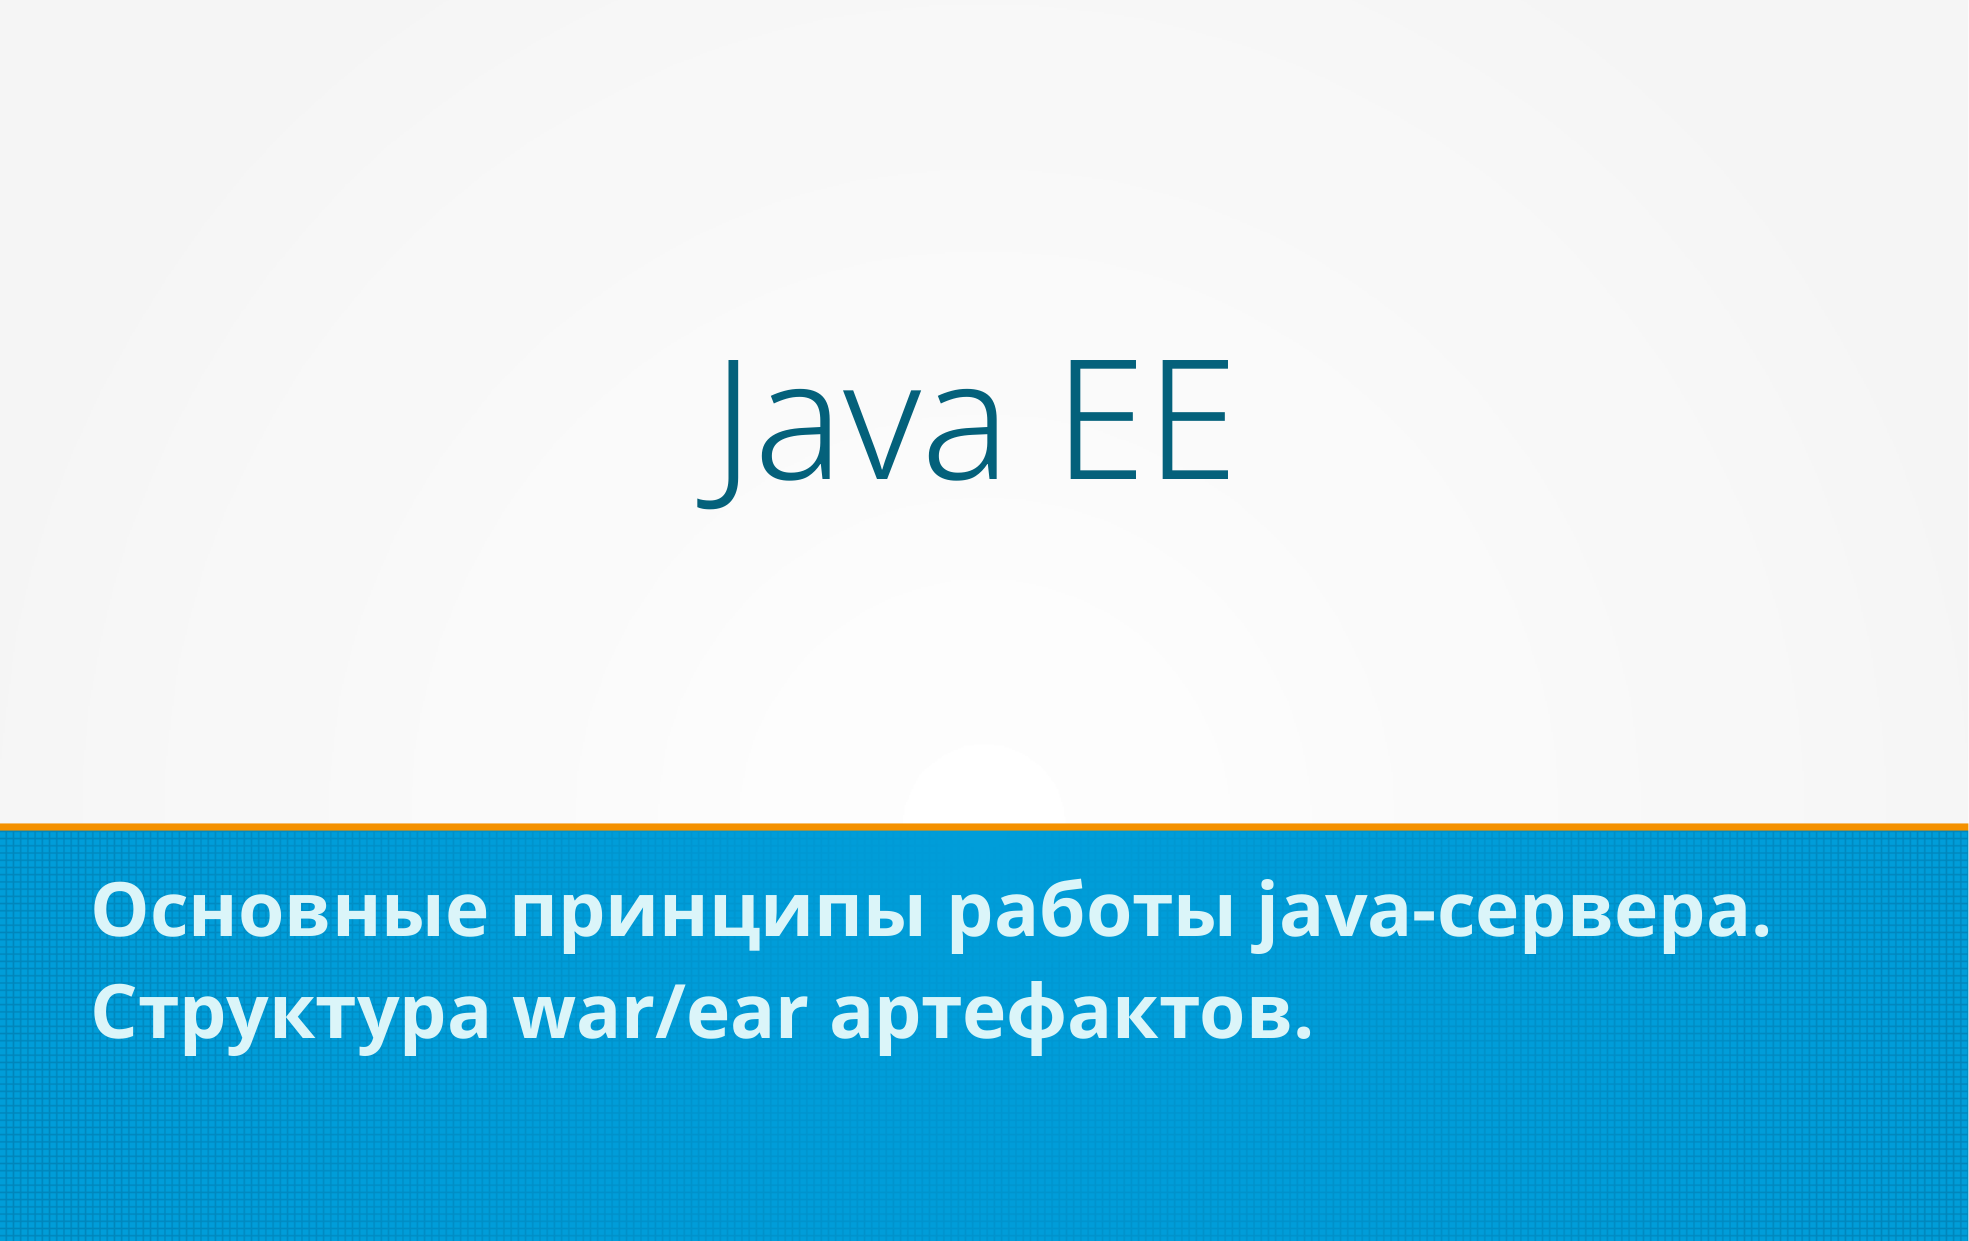

# Java EE
Основные принципы работы java-сервера.
Структура war/ear артефактов.